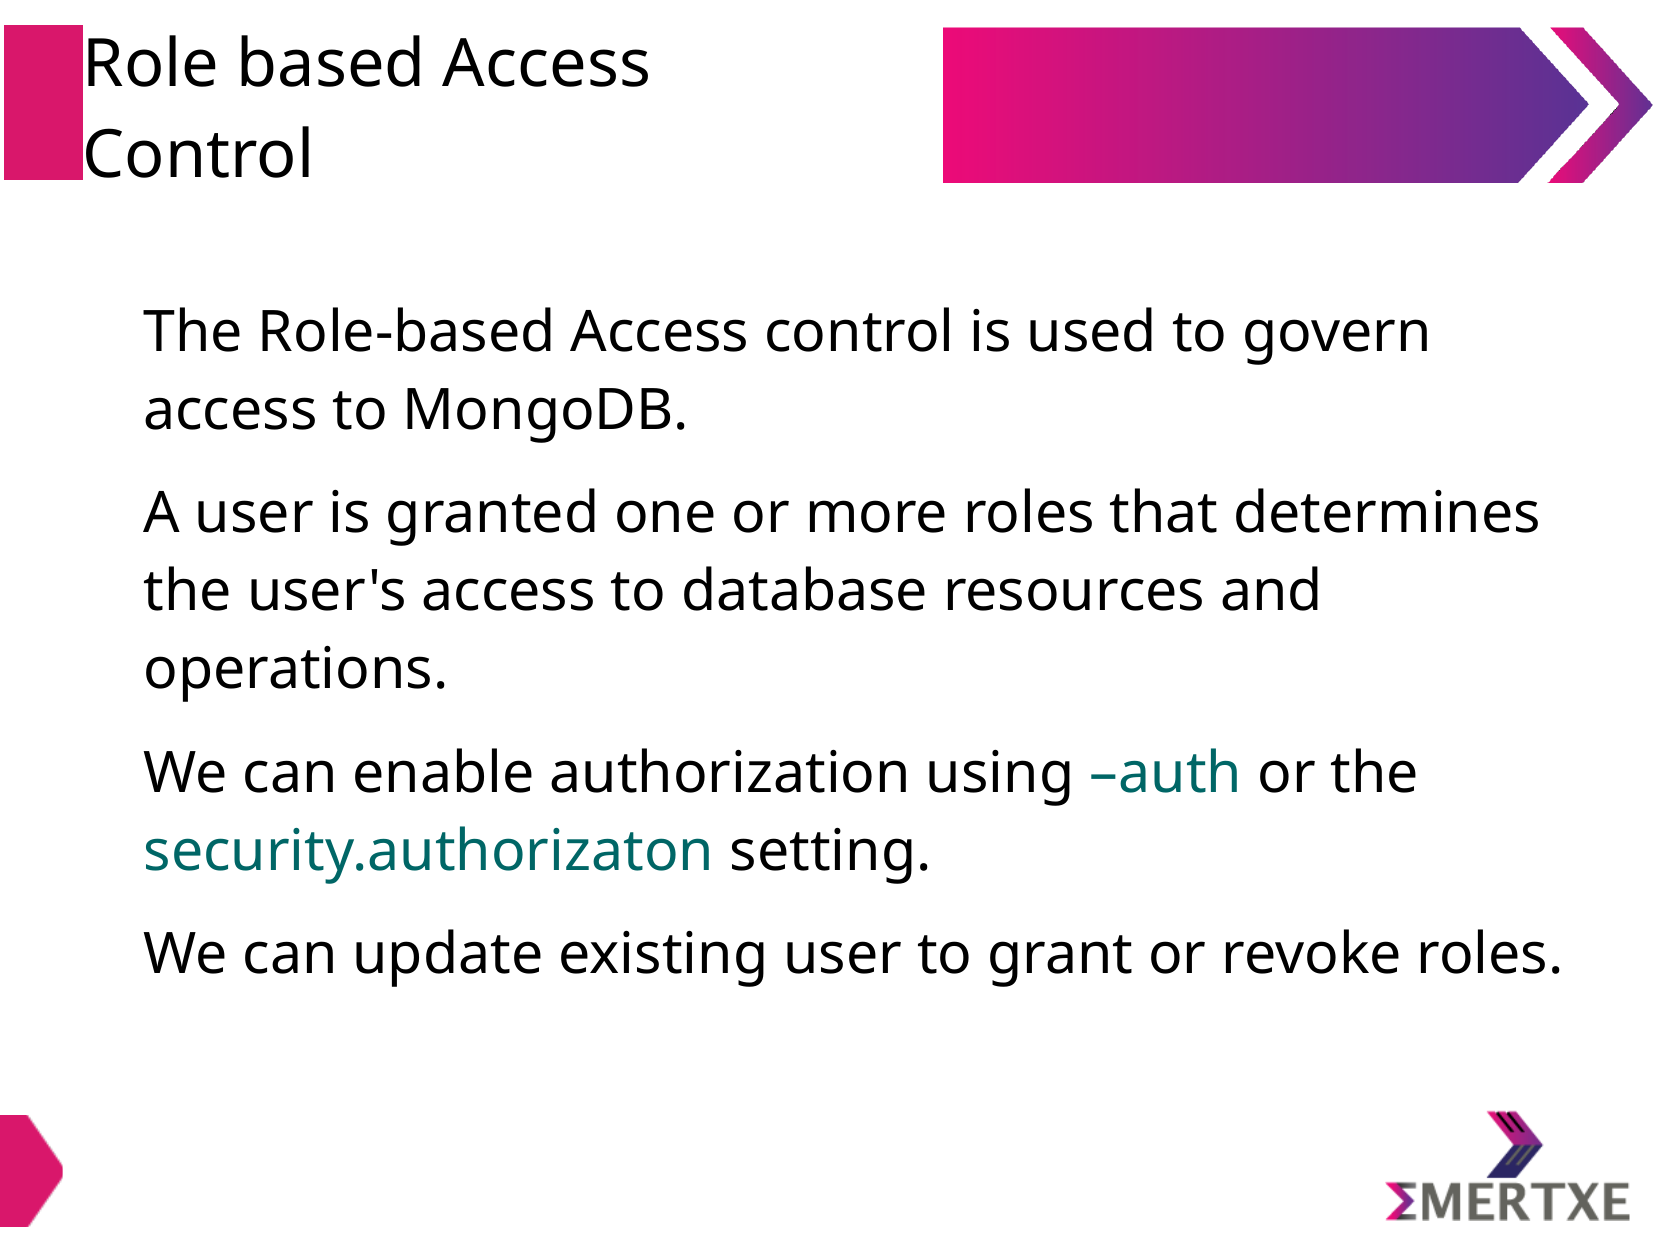

# Role based Access Control
The Role-based Access control is used to govern access to MongoDB.
A user is granted one or more roles that determines the user's access to database resources and operations.
We can enable authorization using –auth or the security.authorizaton setting.
We can update existing user to grant or revoke roles.